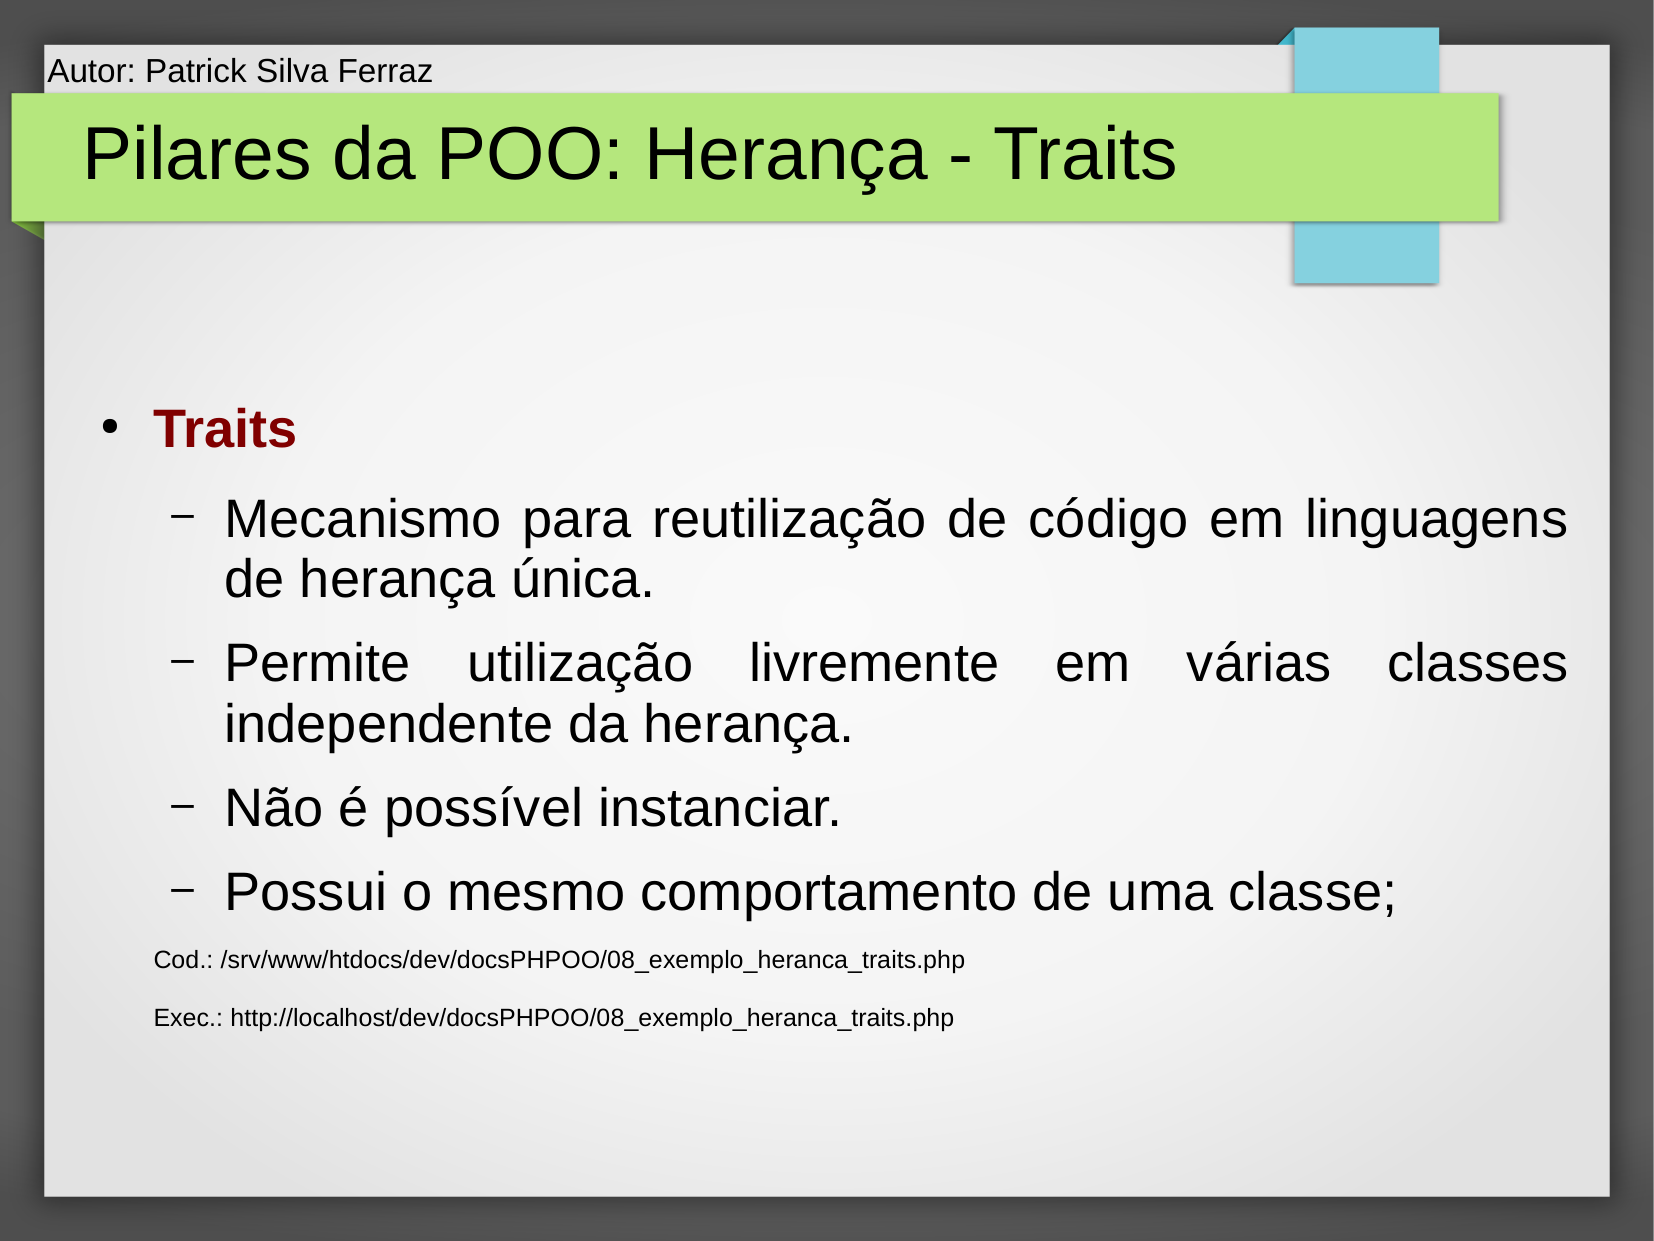

Autor: Patrick Silva Ferraz
# Pilares da POO: Herança - Traits
Traits
Mecanismo para reutilização de código em linguagens de herança única.
Permite utilização livremente em várias classes independente da herança.
Não é possível instanciar.
Possui o mesmo comportamento de uma classe;
Cod.: /srv/www/htdocs/dev/docsPHPOO/08_exemplo_heranca_traits.php
Exec.: http://localhost/dev/docsPHPOO/08_exemplo_heranca_traits.php